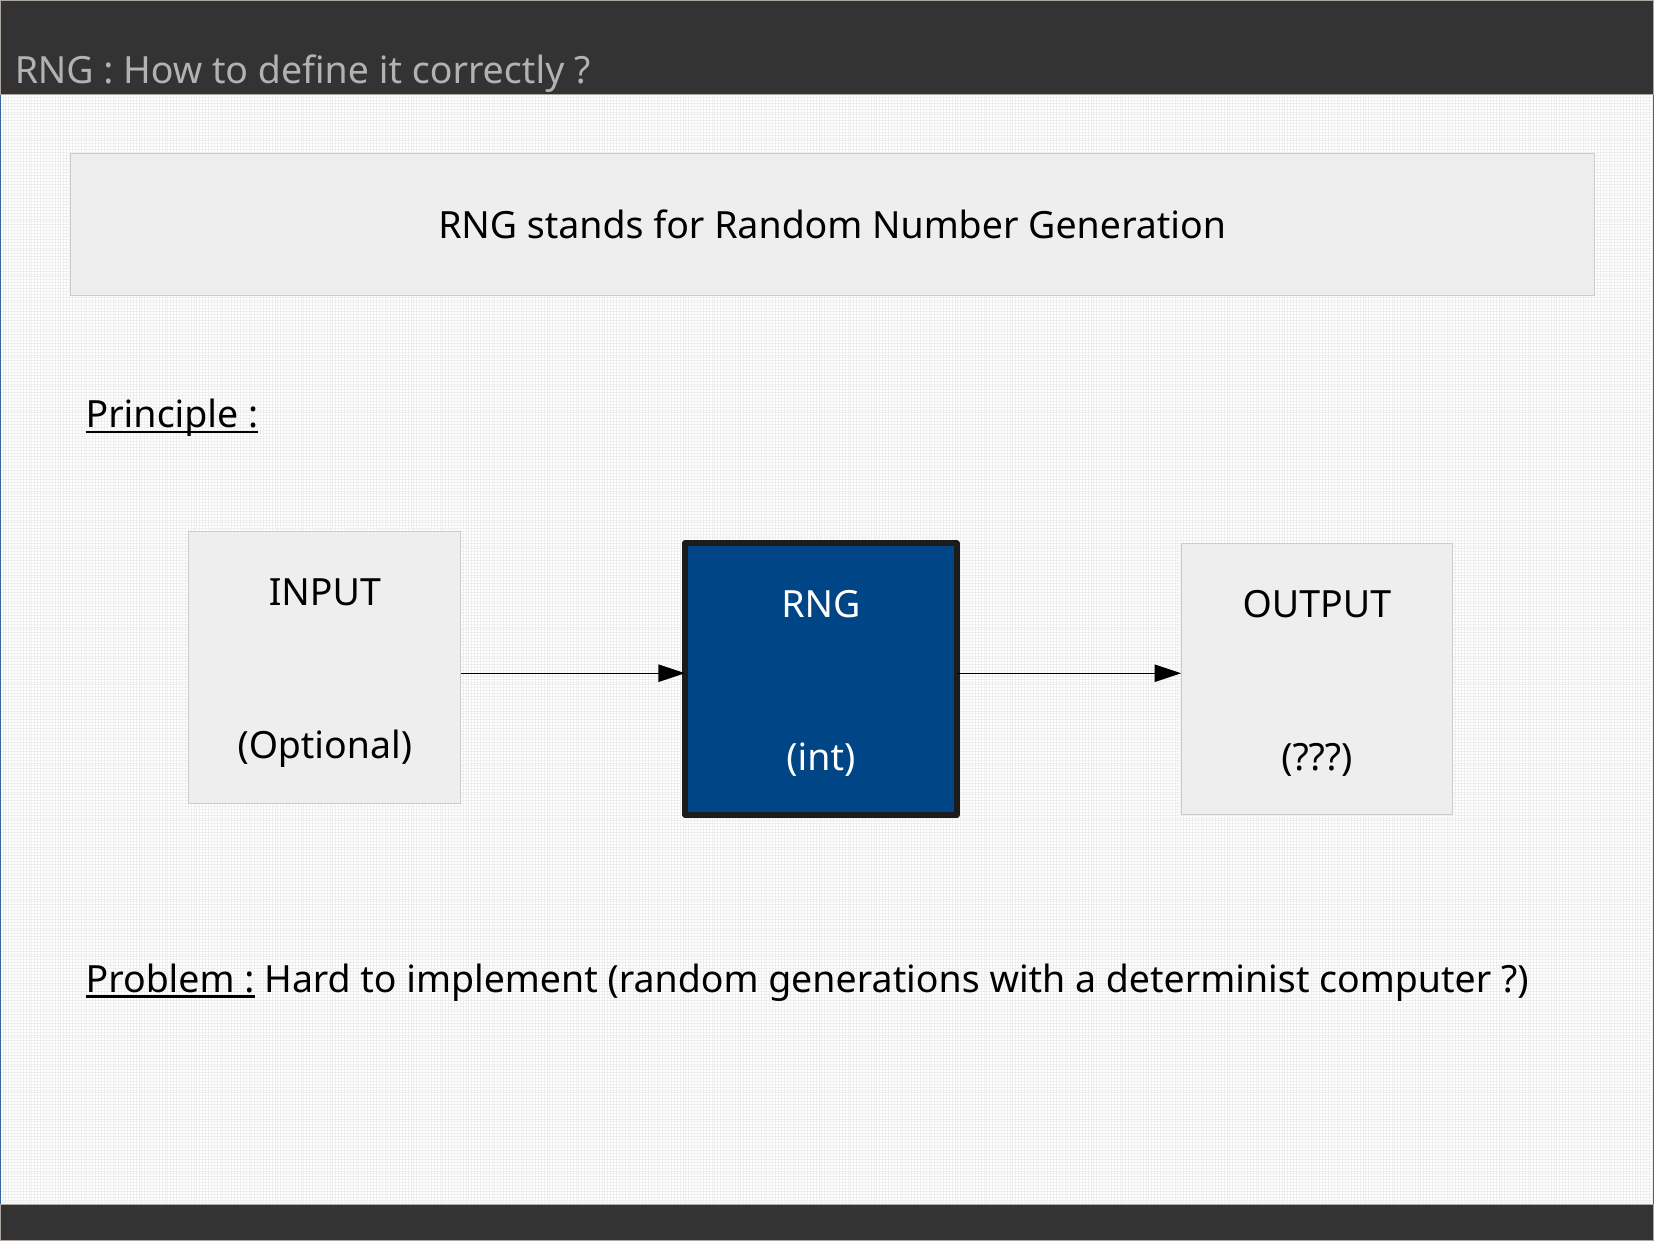

RNG : How to define it correctly ?
RNG stands for Random Number Generation
Principle :
INPUT
(Optional)
RNG
(int)
OUTPUT
(???)
Problem : Hard to implement (random generations with a determinist computer ?)